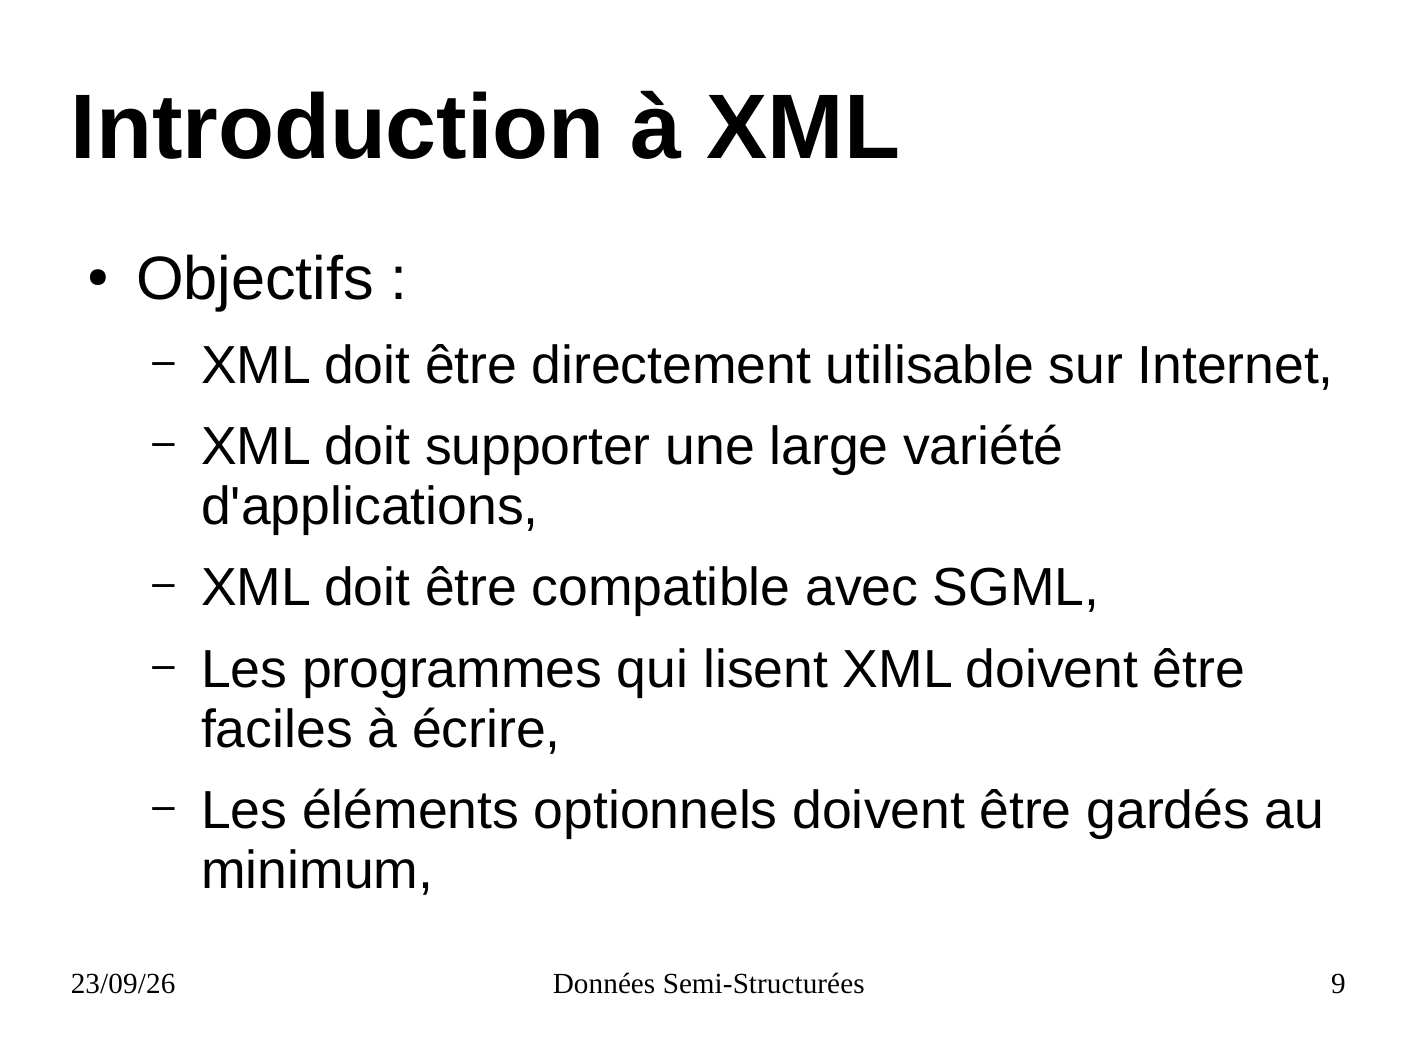

# Introduction à XML
Objectifs :
XML doit être directement utilisable sur Internet,
XML doit supporter une large variété d'applications,
XML doit être compatible avec SGML,
Les programmes qui lisent XML doivent être faciles à écrire,
Les éléments optionnels doivent être gardés au minimum,
Données Semi-Structurées
9